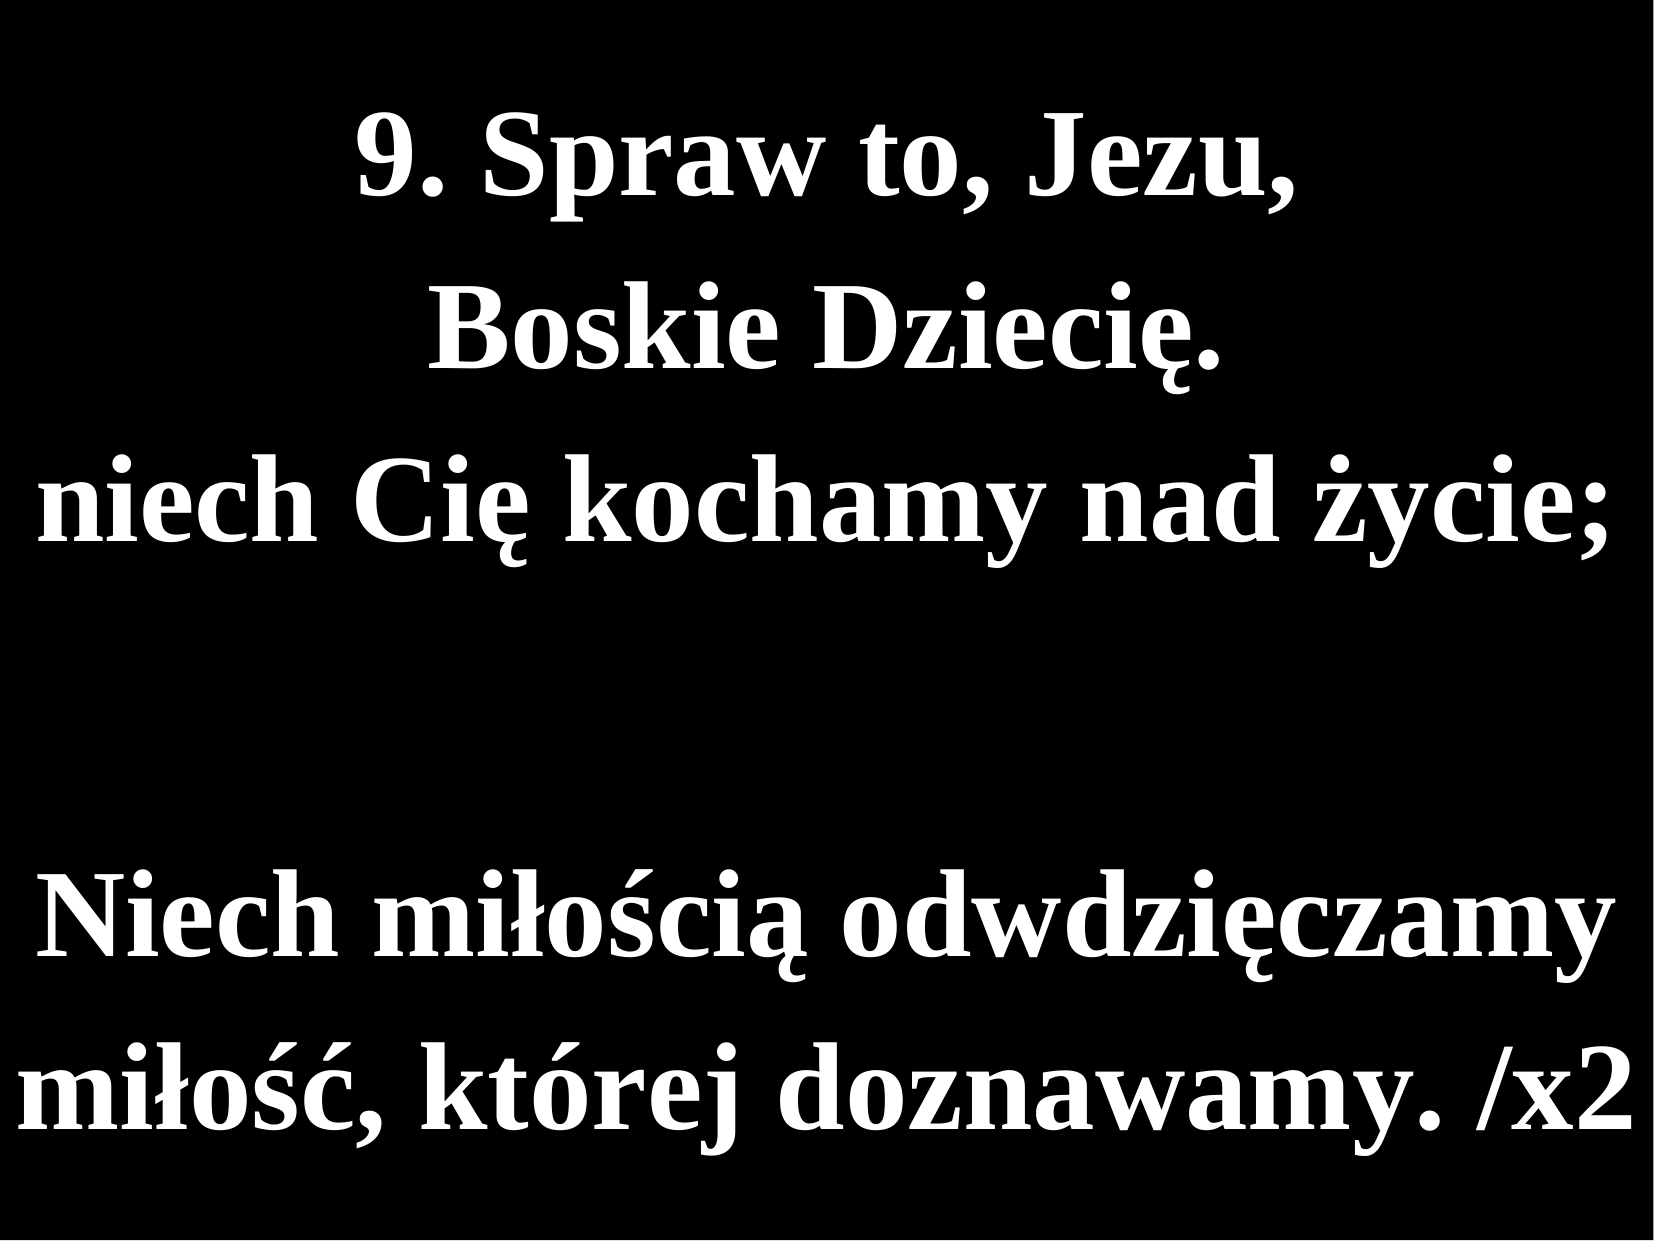

# 9. Spraw to, Jezu, ppp Boskie Dziecię. ppp niech Cię kochamy nad życie; Niech miłością odwdzięczamy ppp miłość, której doznawamy. /x2